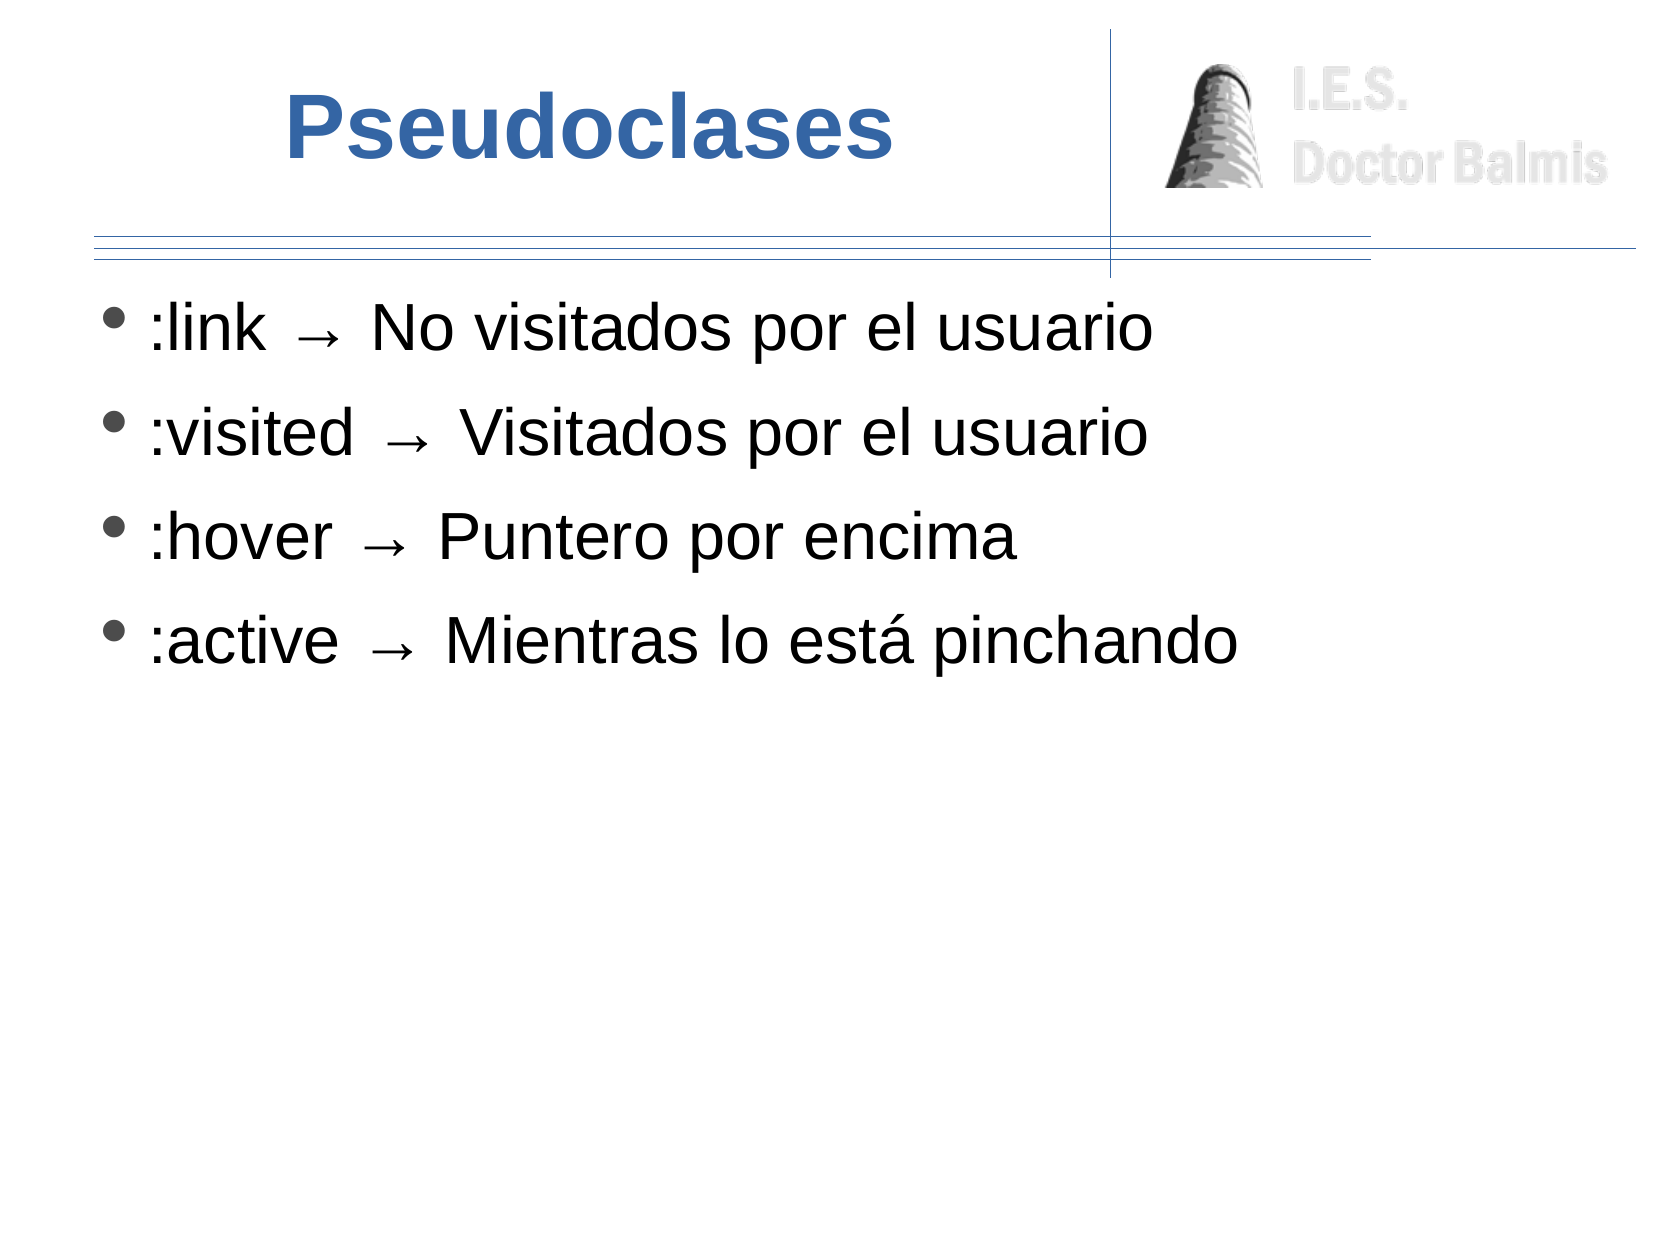

# Pseudoclases
 :link → No visitados por el usuario
 :visited → Visitados por el usuario
 :hover → Puntero por encima
 :active → Mientras lo está pinchando